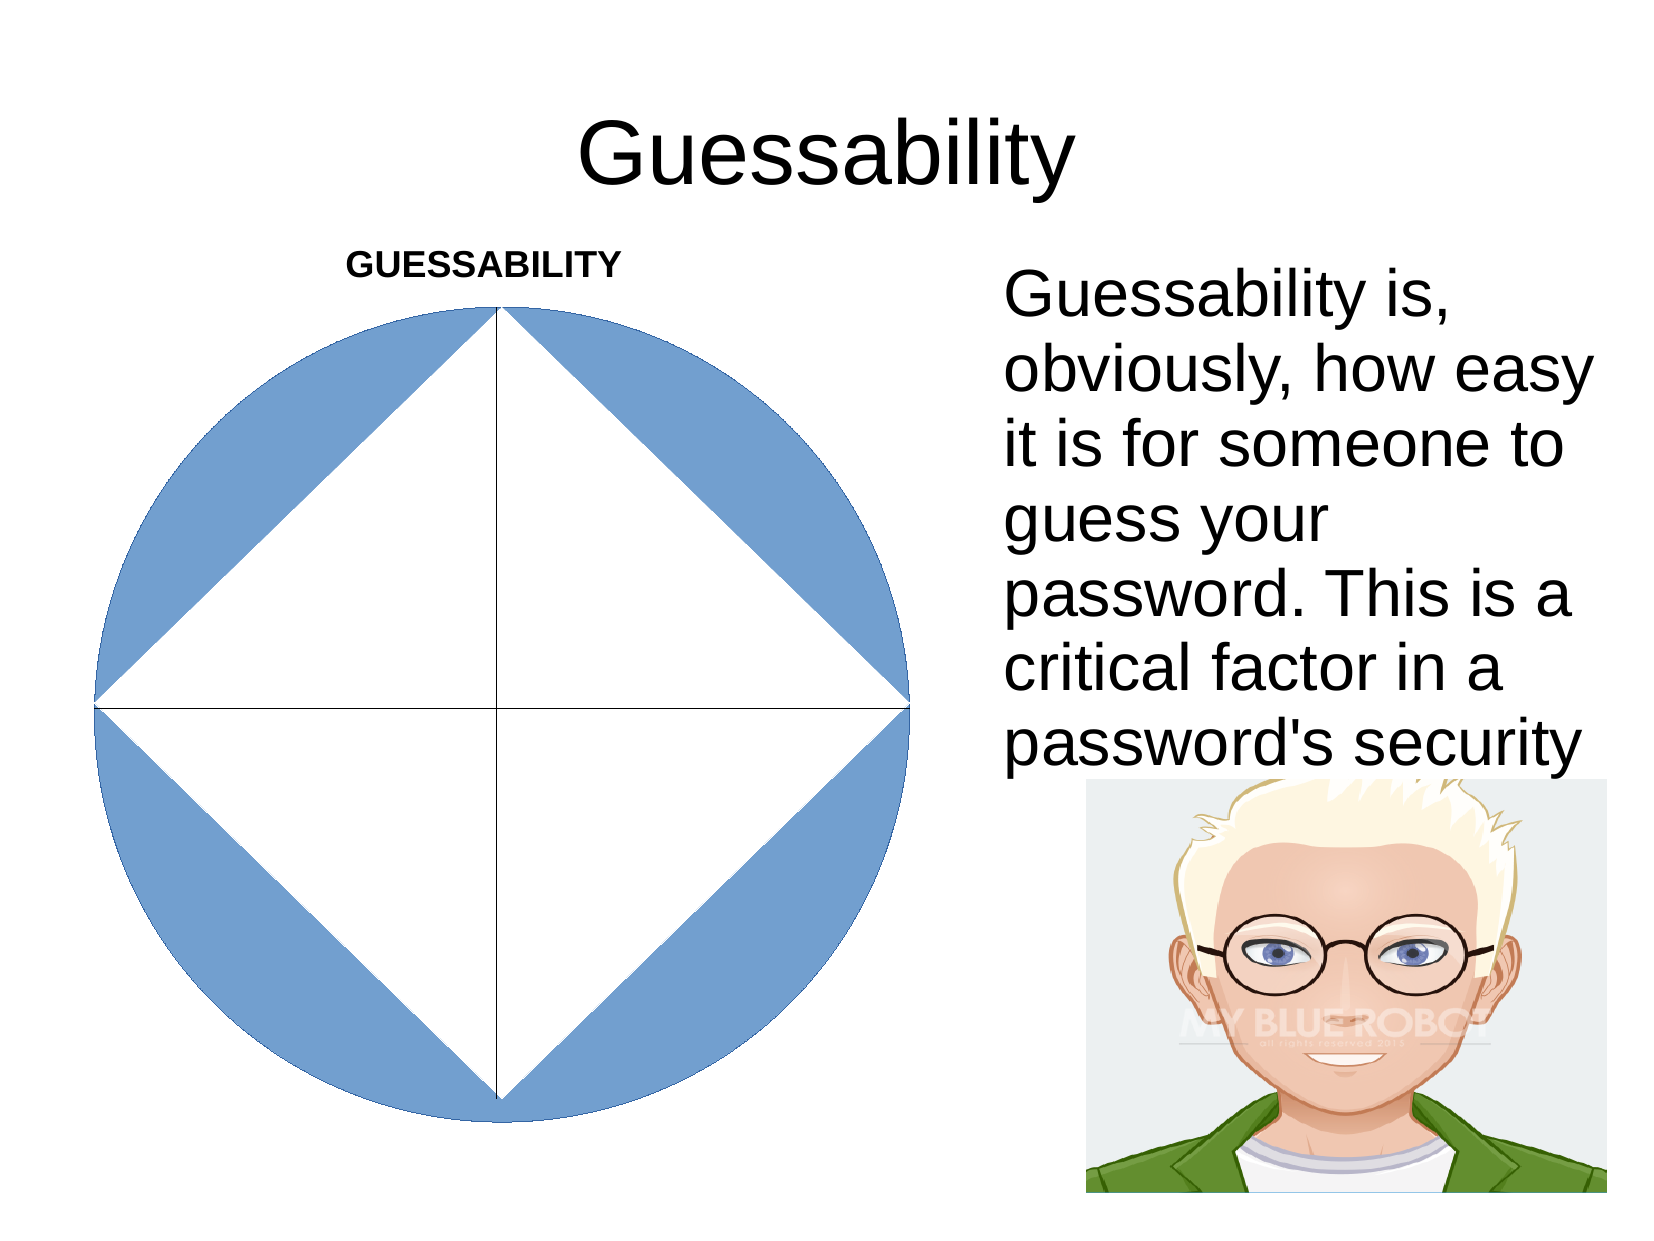

# Guessability
GUESSABILITY
Guessability is, obviously, how easy it is for someone to guess your password. This is a critical factor in a password's security